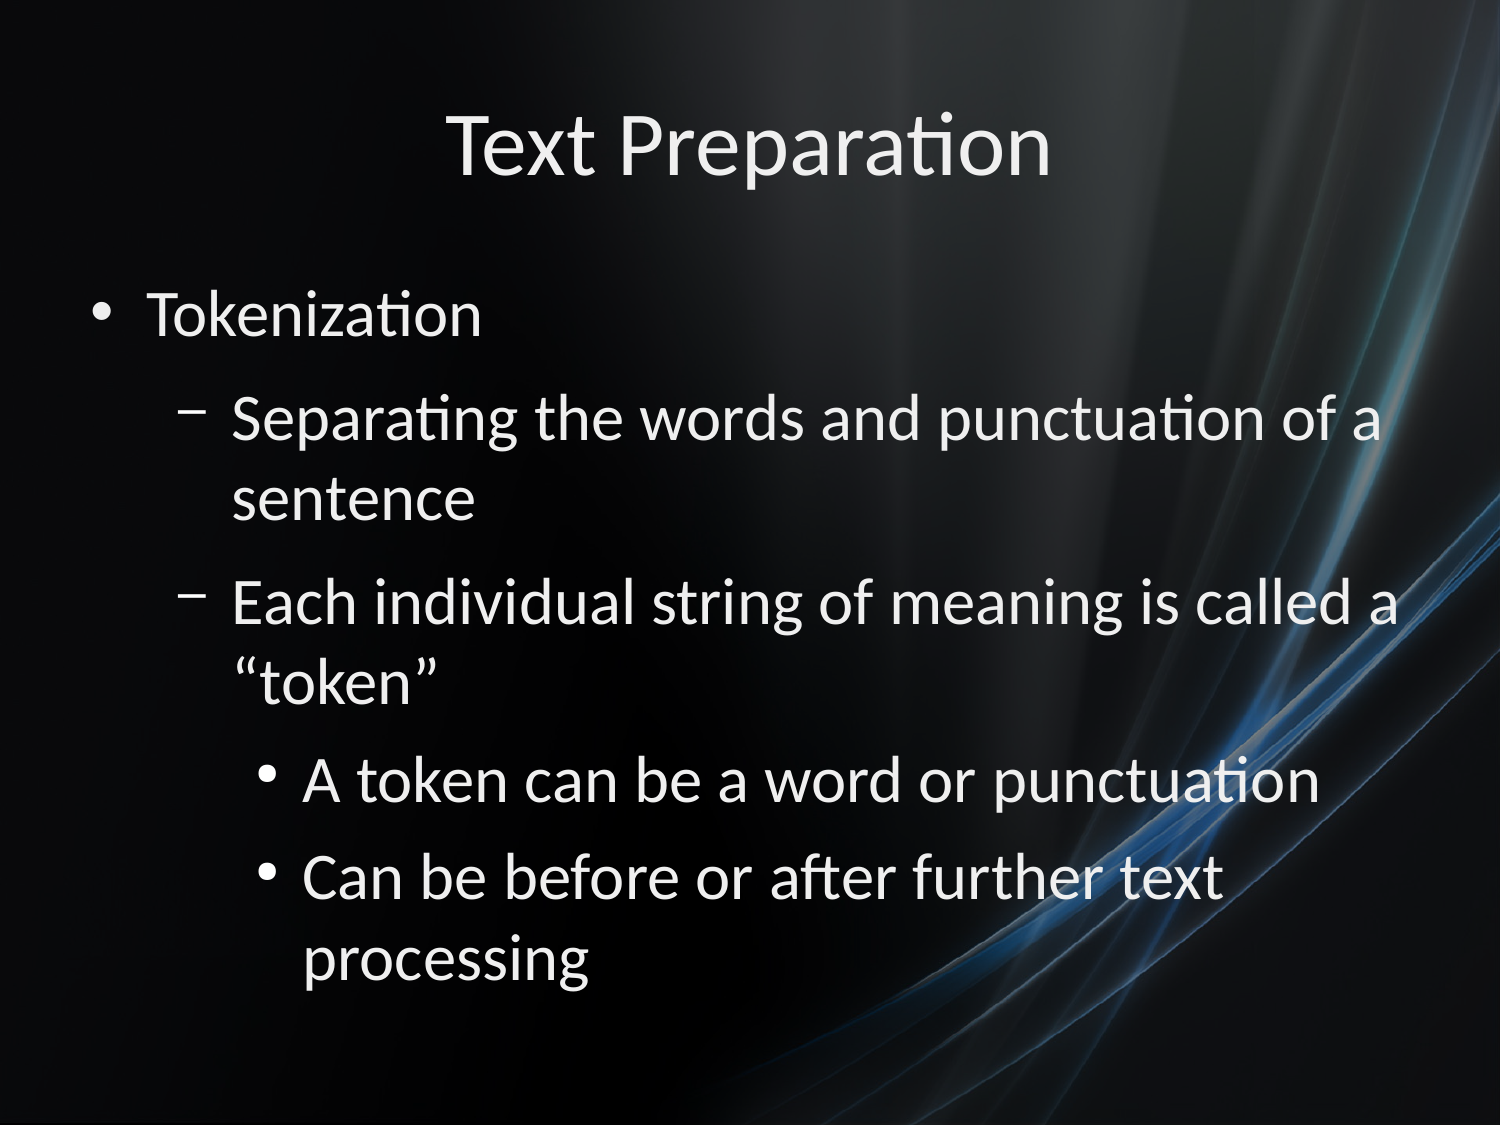

# Text Preparation
Tokenization
Separating the words and punctuation of a sentence
Each individual string of meaning is called a “token”
A token can be a word or punctuation
Can be before or after further text processing